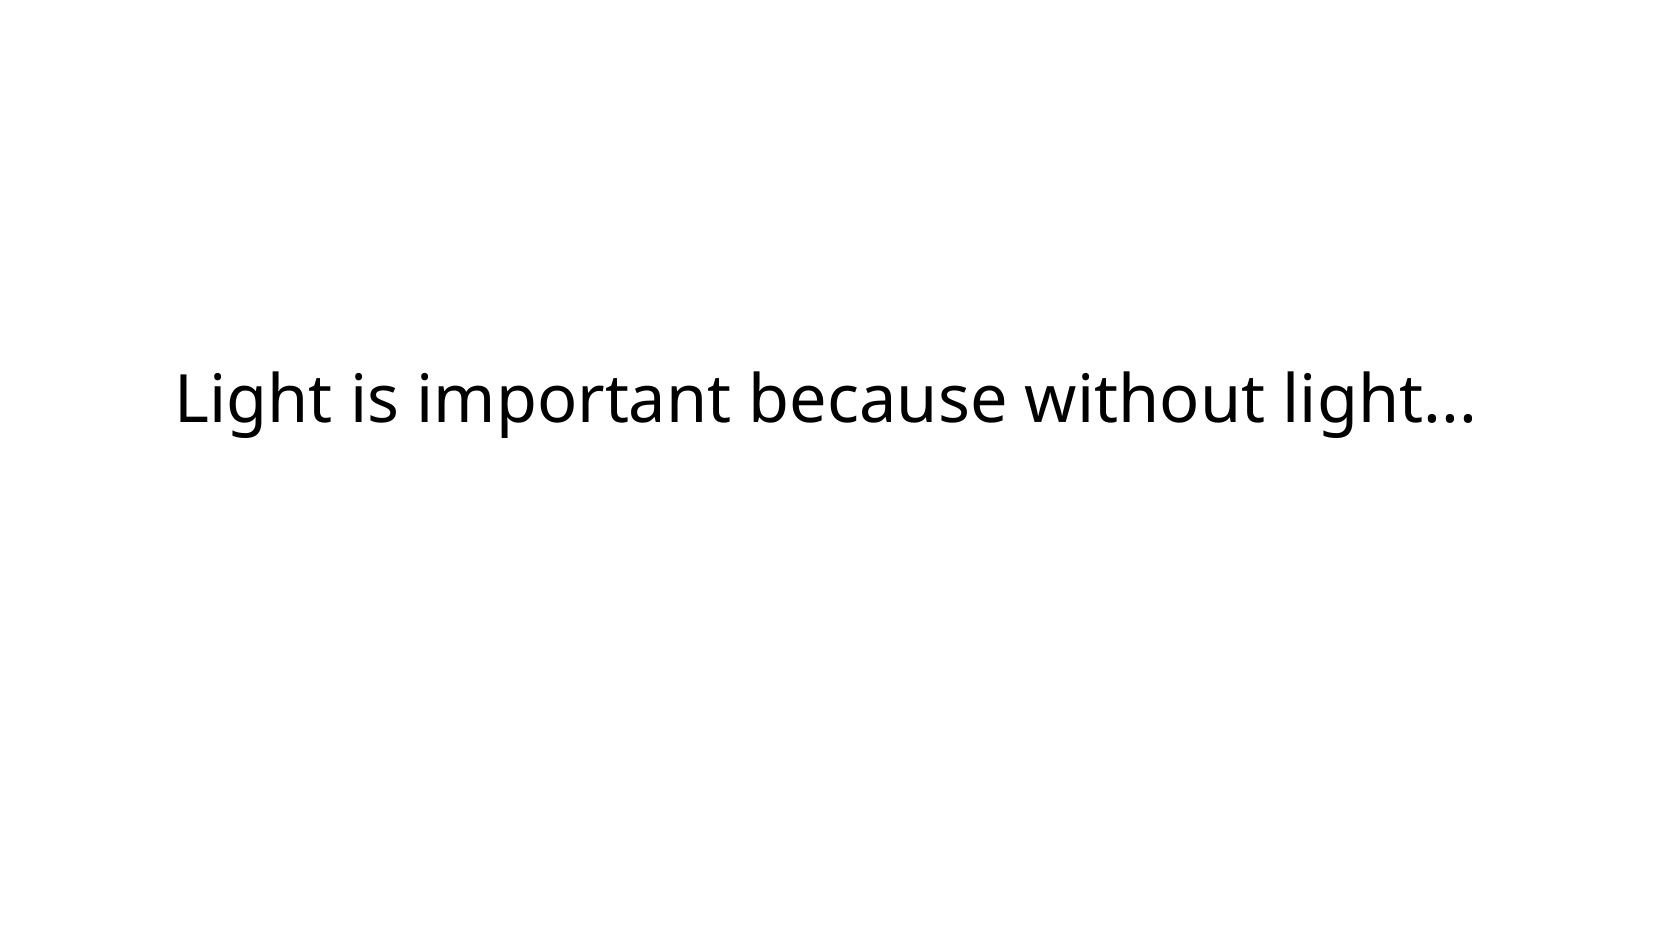

# Light is important because without light...